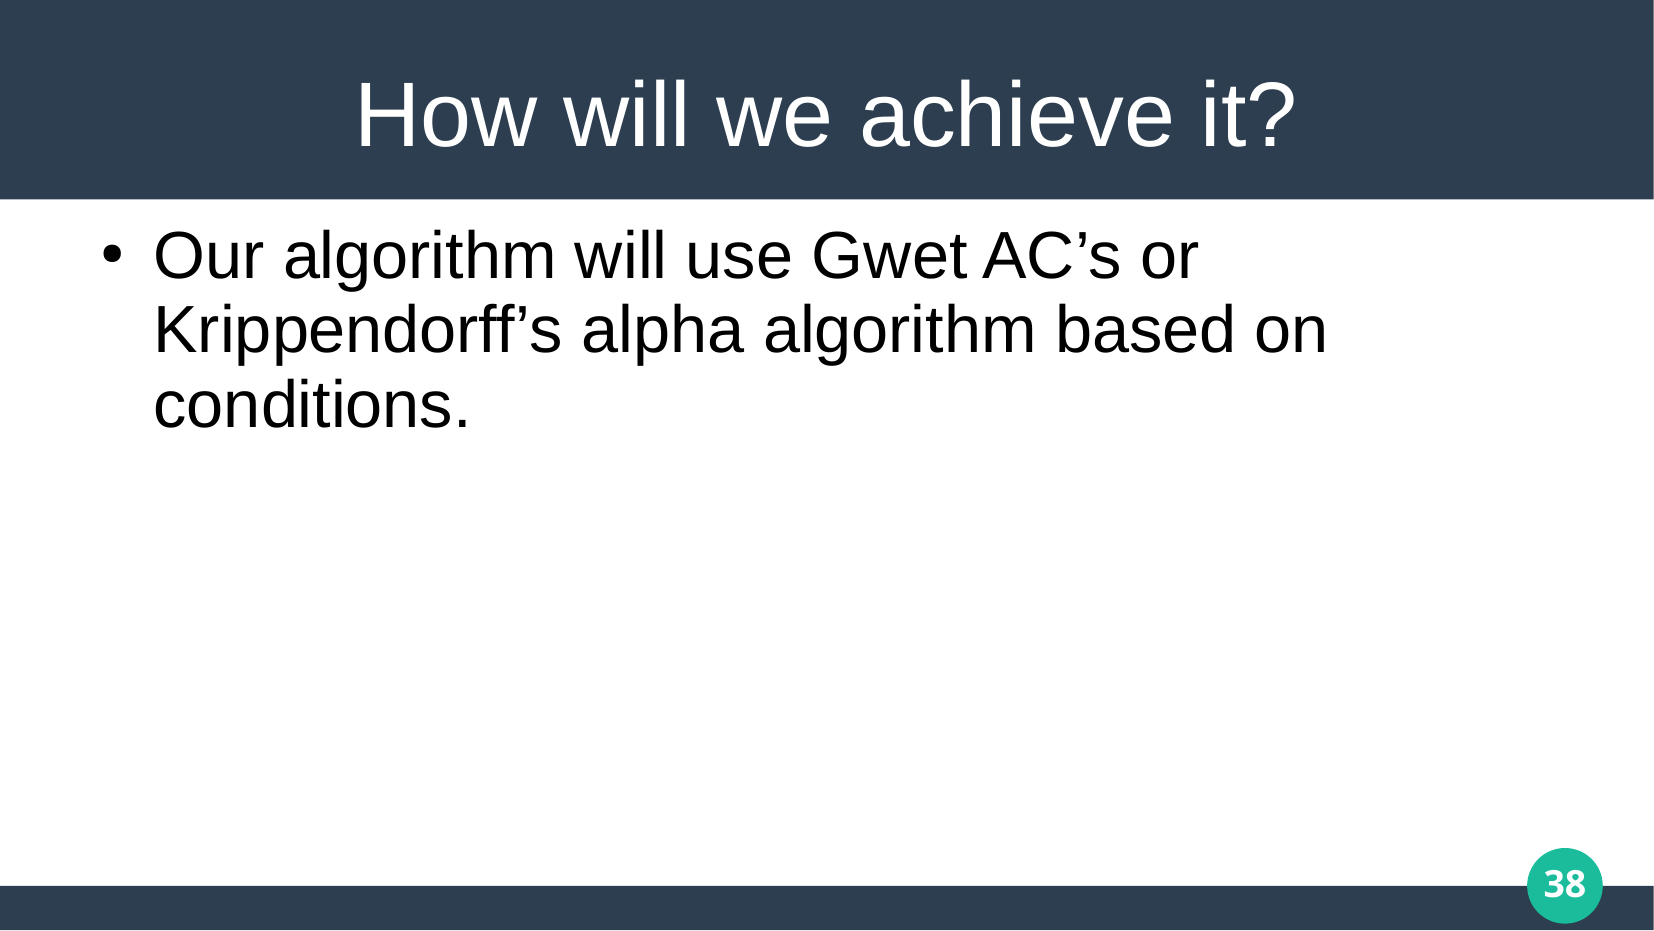

# How will we achieve it?
Our algorithm will use Gwet AC’s or Krippendorff’s alpha algorithm based on conditions.